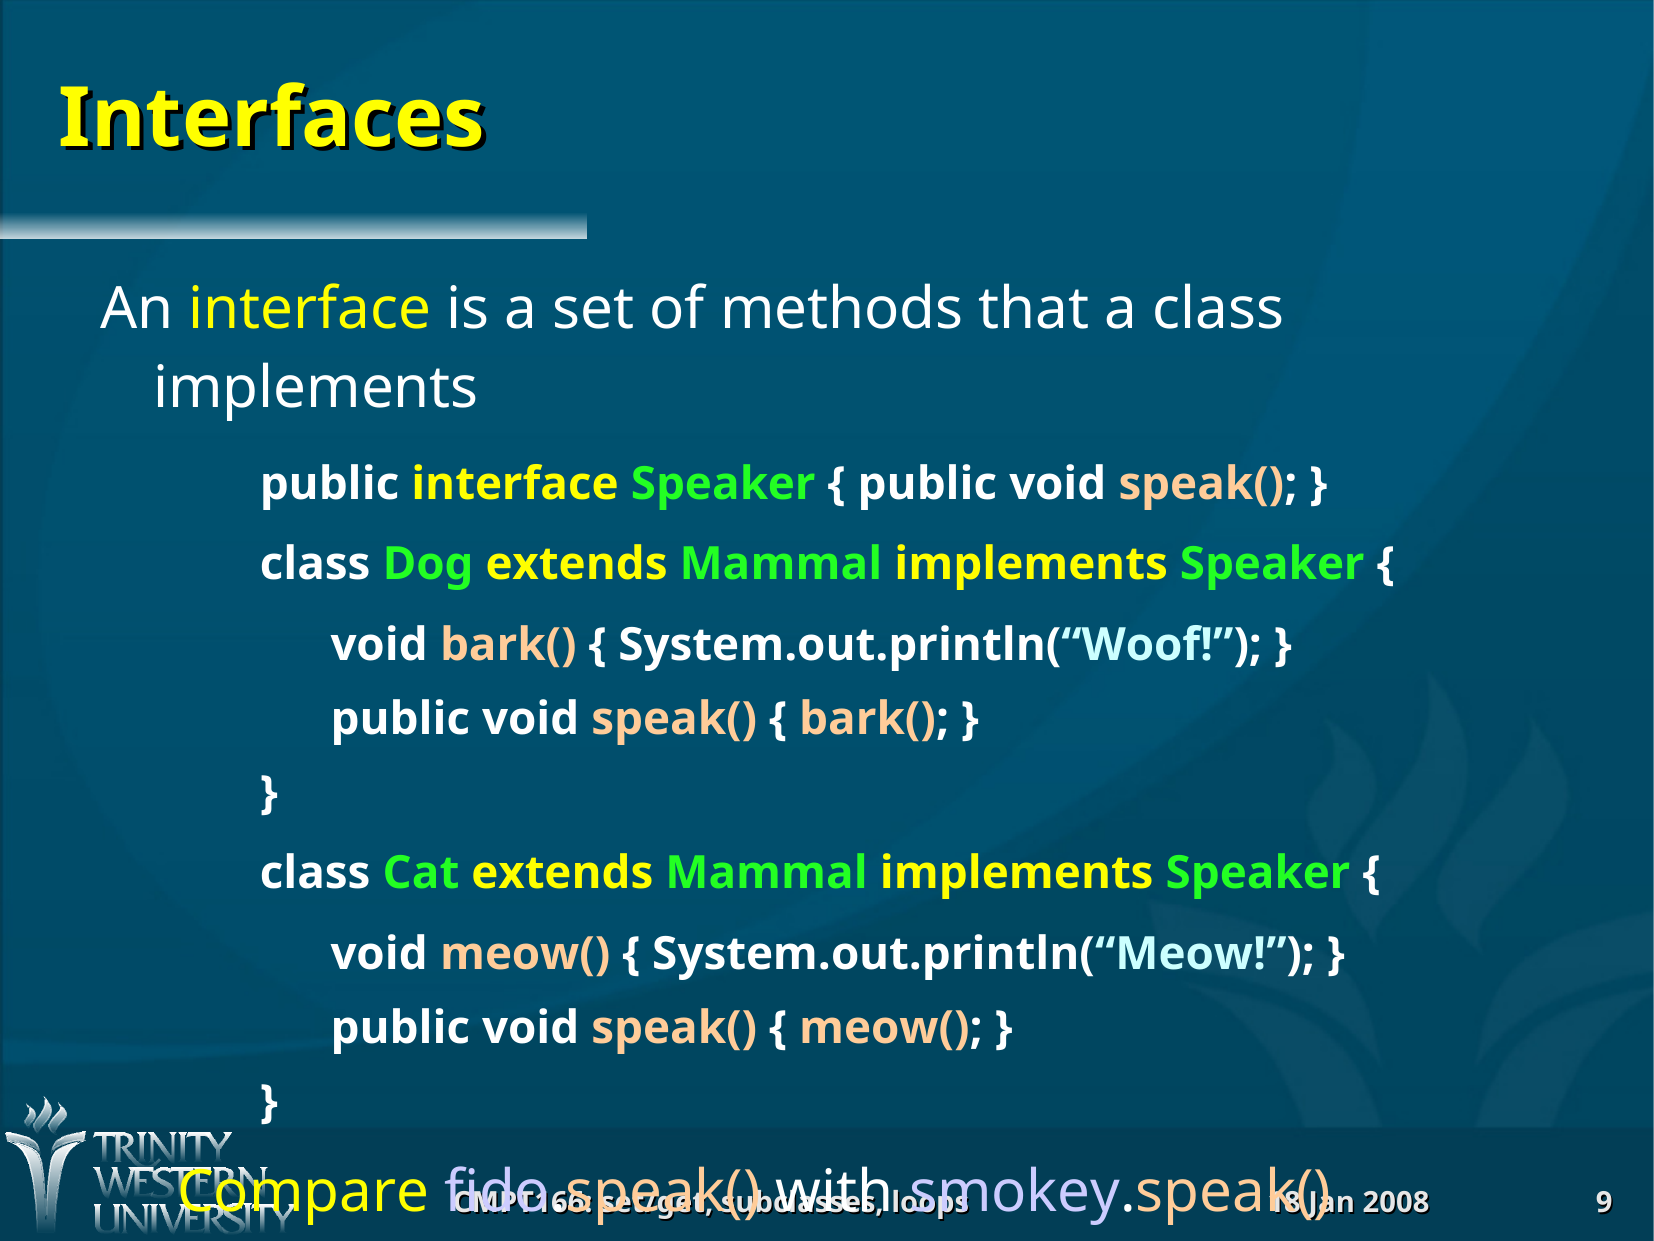

# Interfaces
An interface is a set of methods that a class implements
public interface Speaker { public void speak(); }
class Dog extends Mammal implements Speaker {
void bark() { System.out.println(“Woof!”); }
public void speak() { bark(); }
}
class Cat extends Mammal implements Speaker {
void meow() { System.out.println(“Meow!”); }
public void speak() { meow(); }
}
Compare fido.speak() with smokey.speak()
CMPT166: set/get, subclasses, loops
18 Jan 2008
9